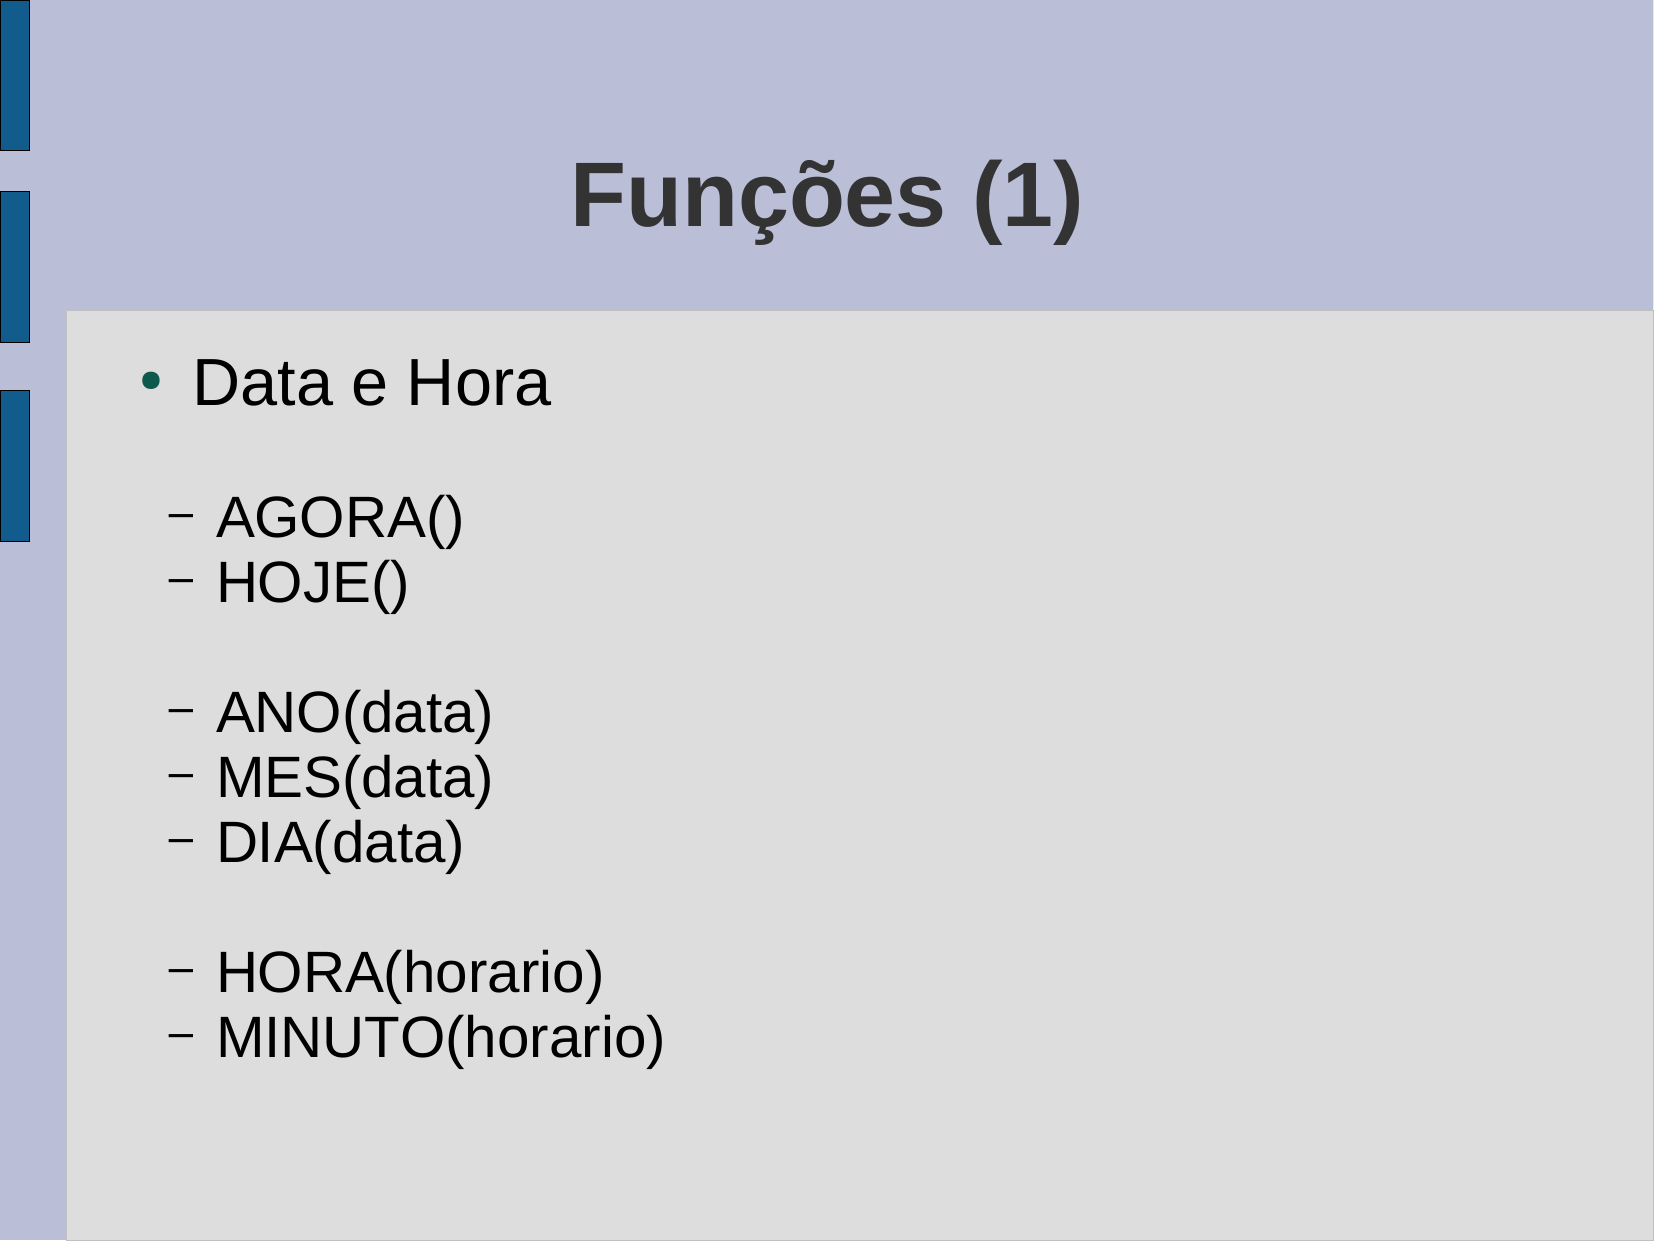

# Funções (1)
Data e Hora
AGORA()
HOJE()
ANO(data)
MES(data)
DIA(data)
HORA(horario)
MINUTO(horario)